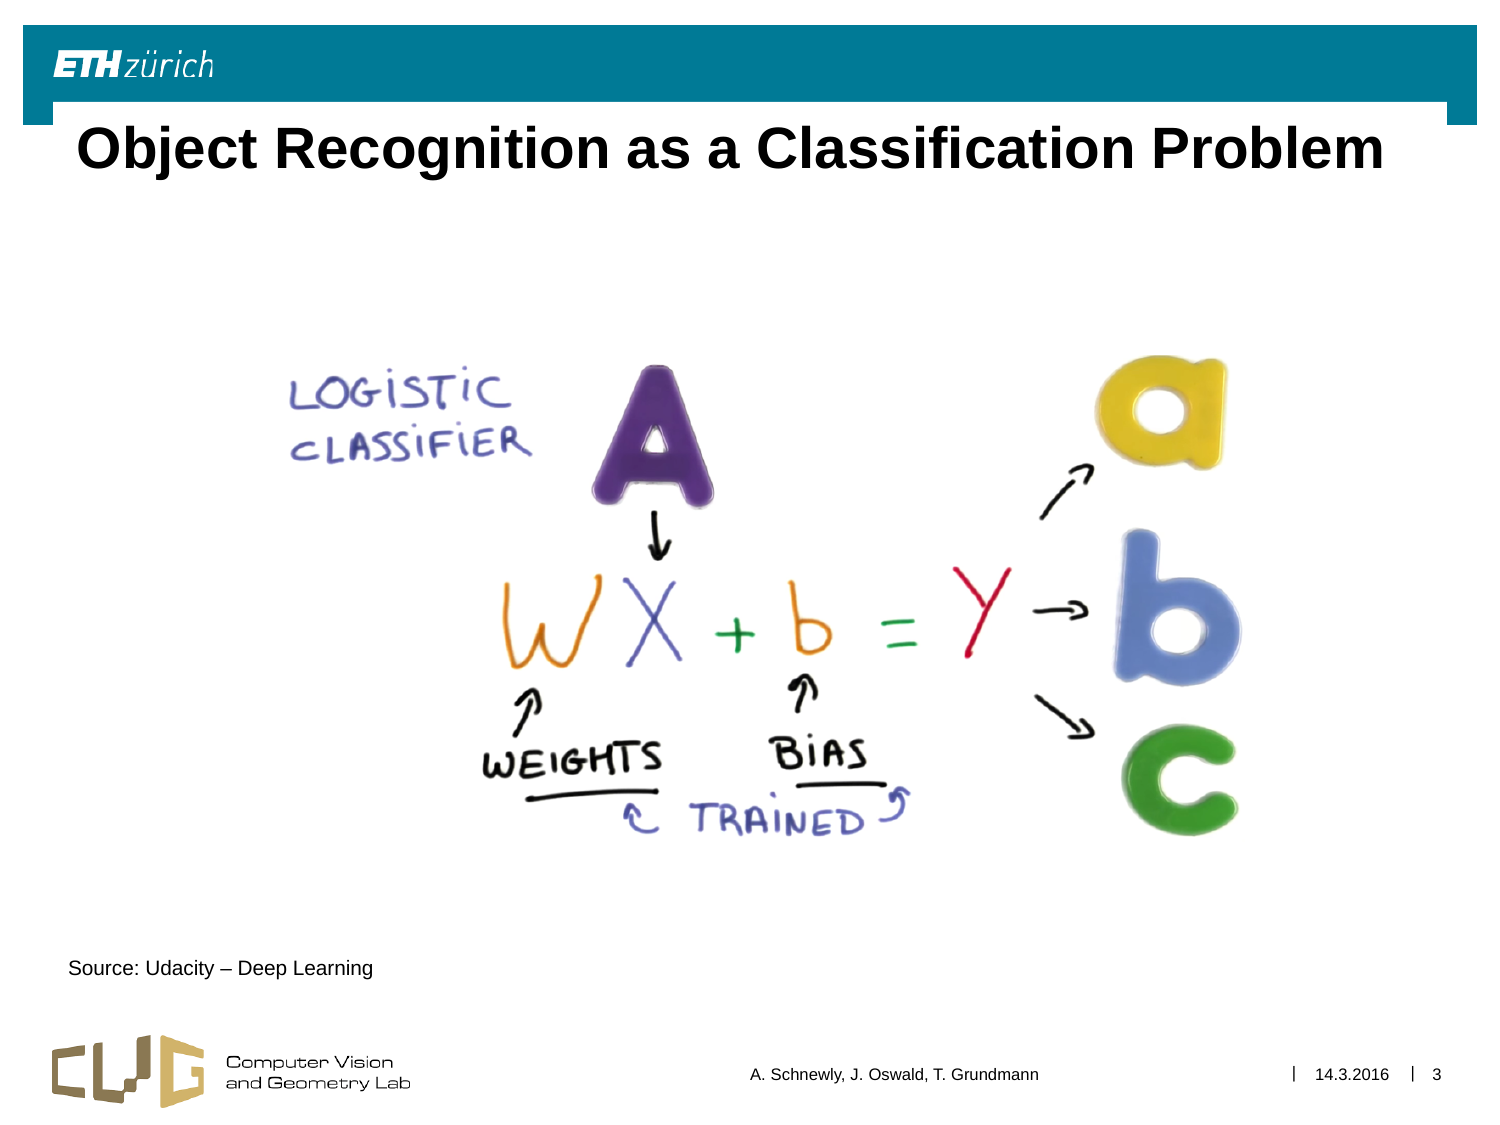

# Object Recognition as a Classification Problem
Source: Udacity – Deep Learning
A. Schnewly, J. Oswald, T. Grundmann
14.3.2016